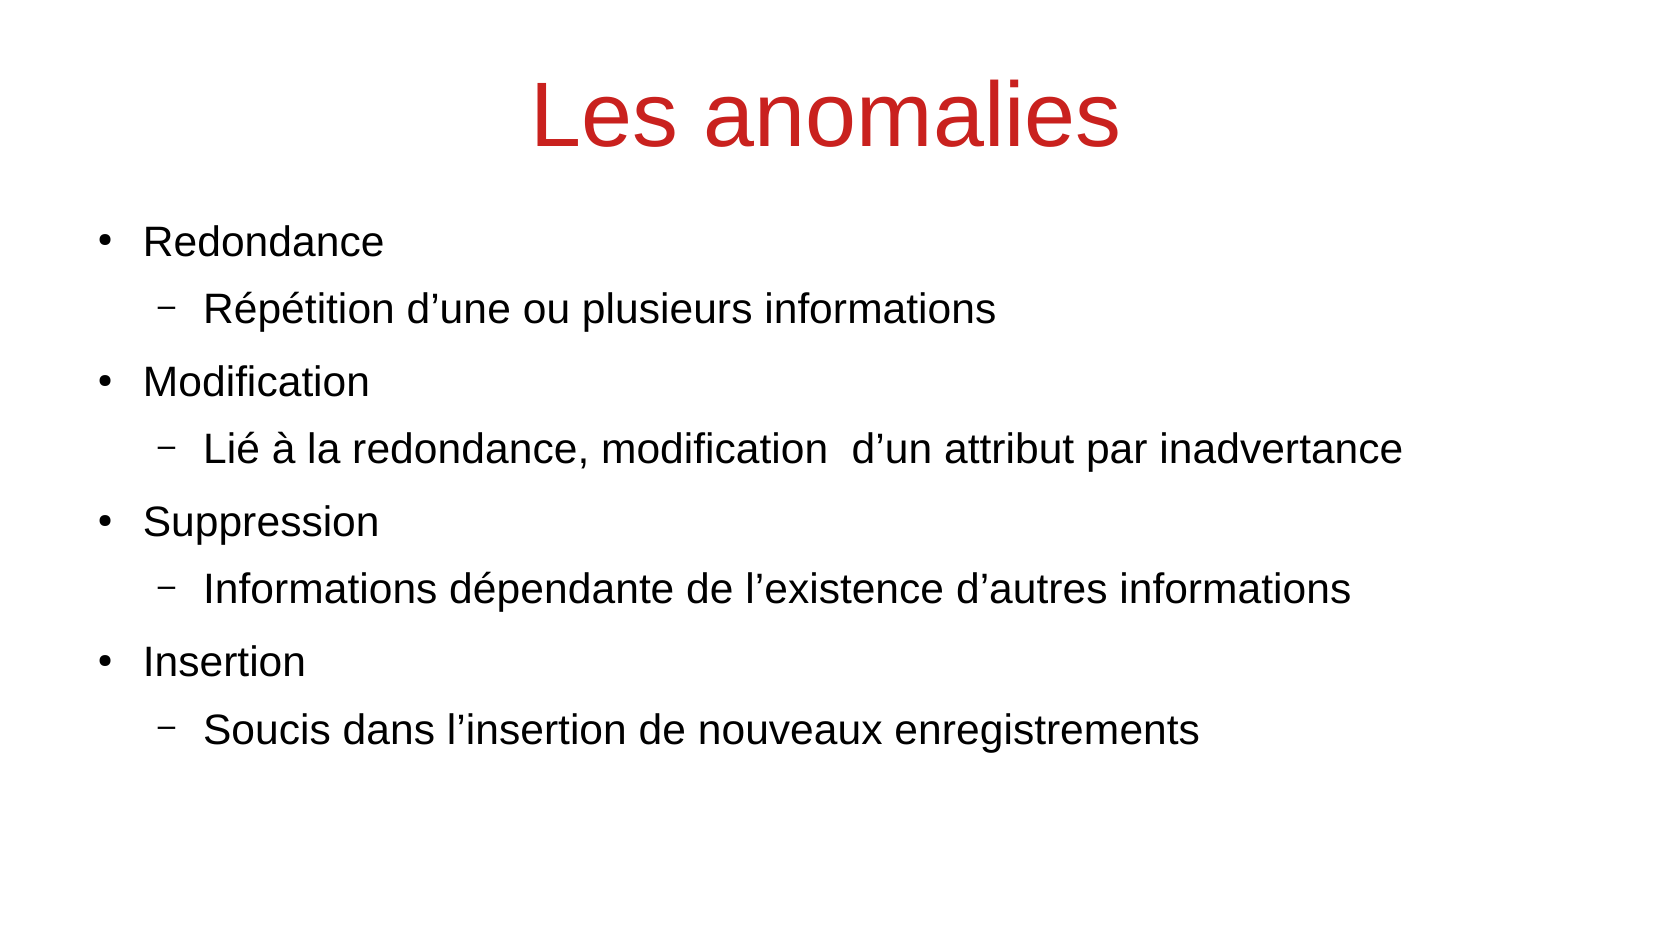

# Les anomalies
Redondance
Répétition d’une ou plusieurs informations
Modification
Lié à la redondance, modification d’un attribut par inadvertance
Suppression
Informations dépendante de l’existence d’autres informations
Insertion
Soucis dans l’insertion de nouveaux enregistrements